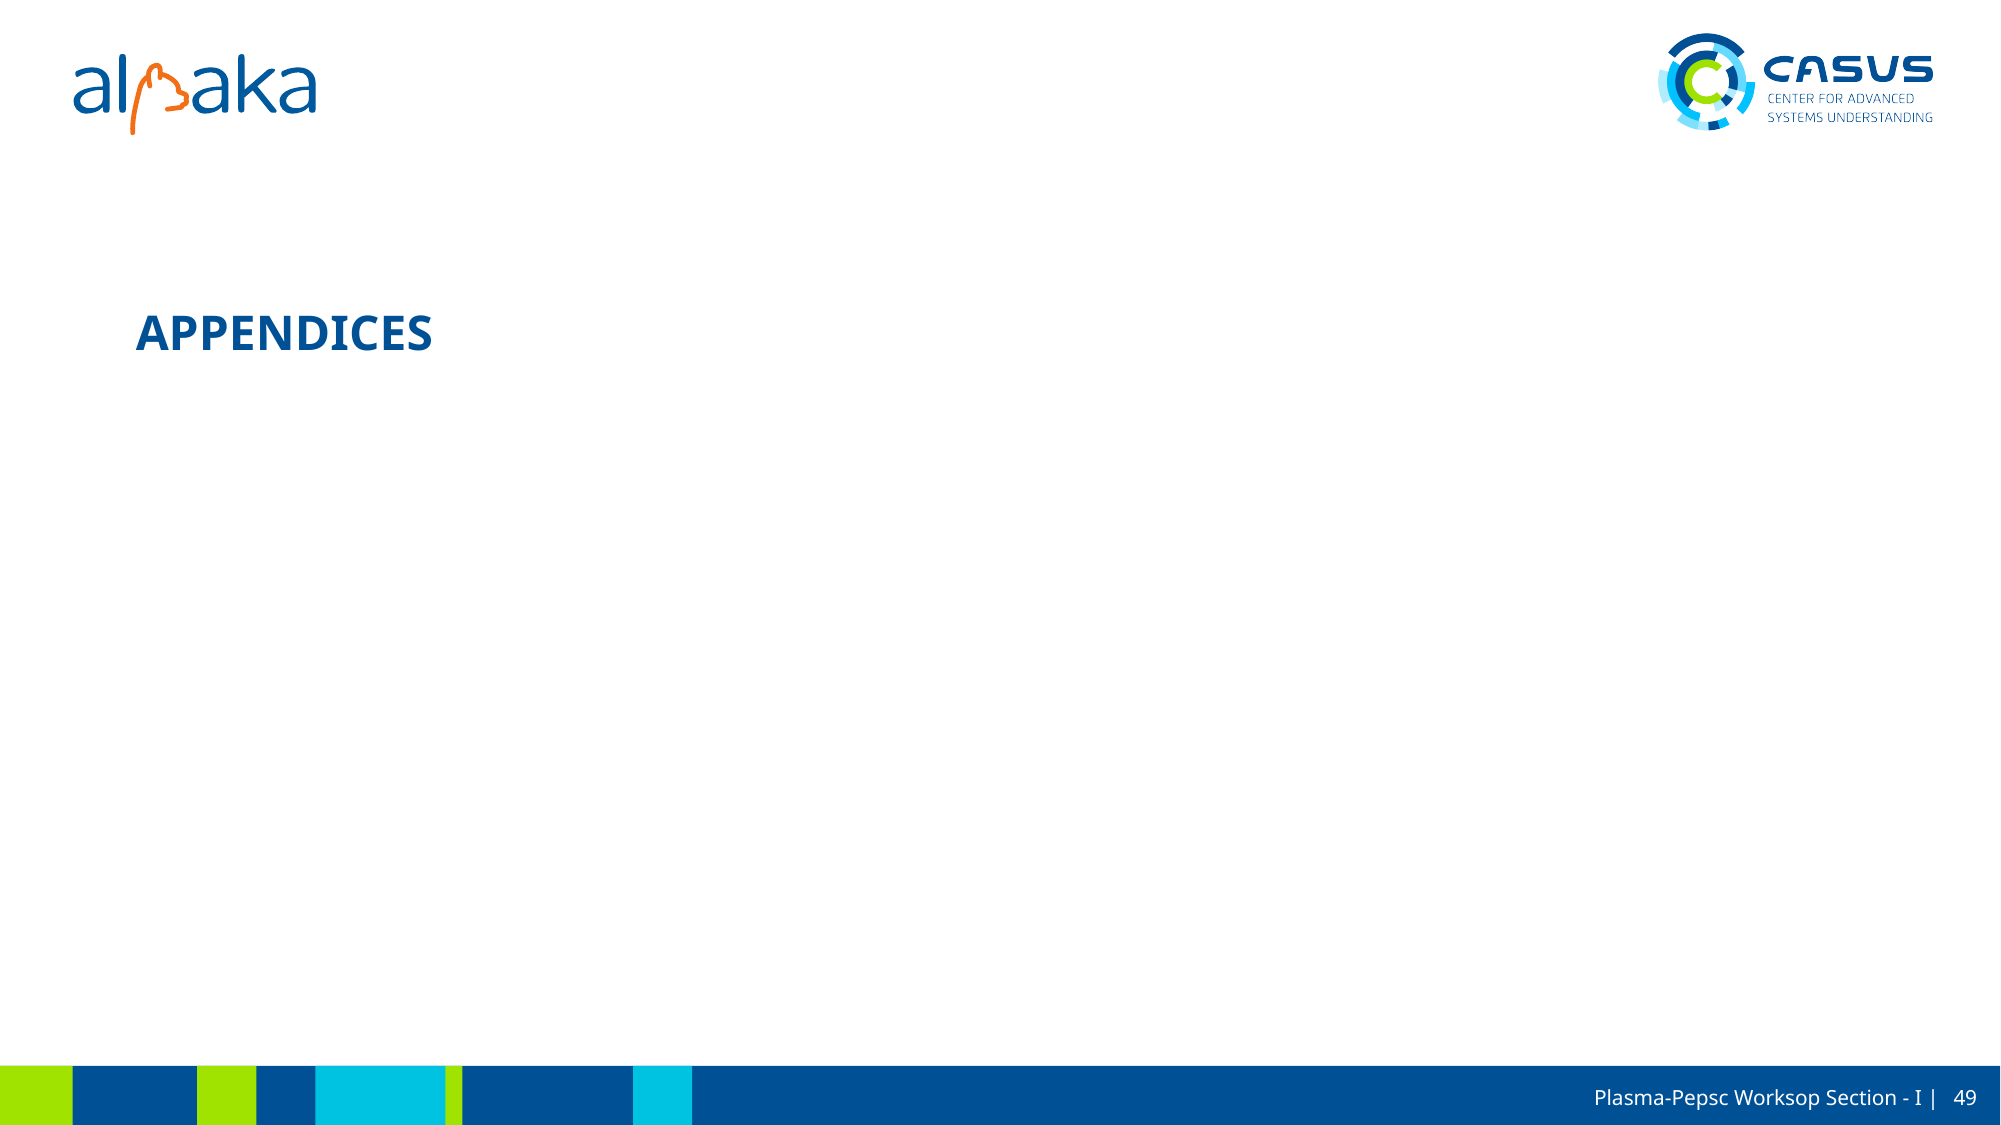

# APPENDICES
Plasma-Pepsc Worksop Section - I
49